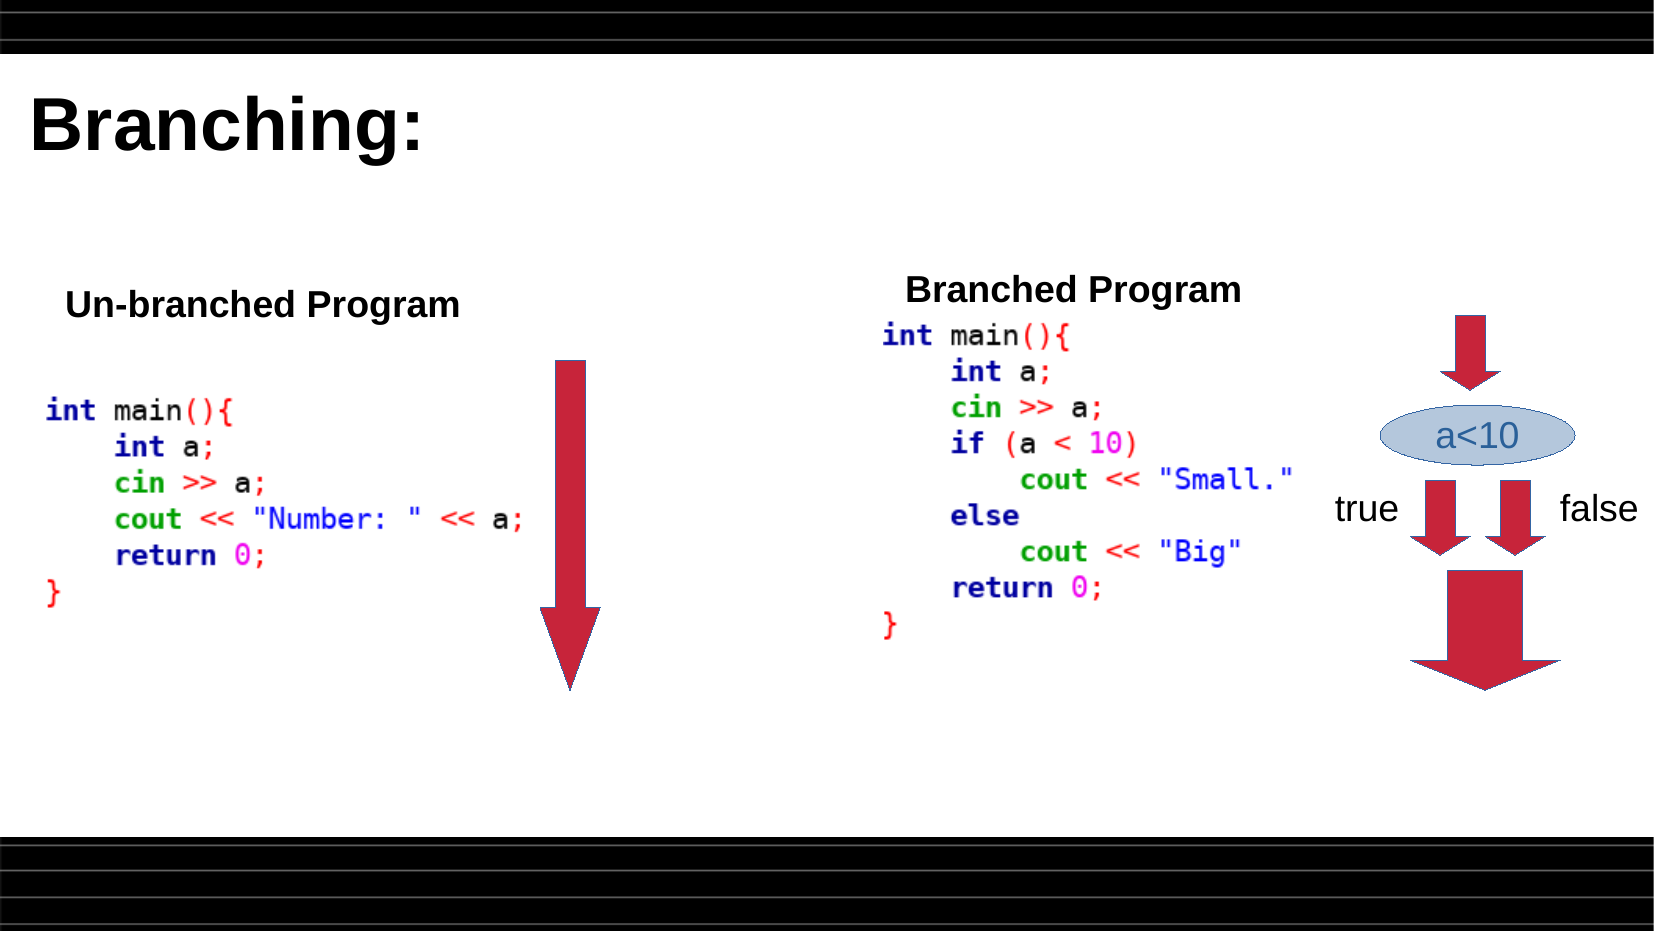

Branching:
Branched Program
Un-branched Program
a<10
true
false